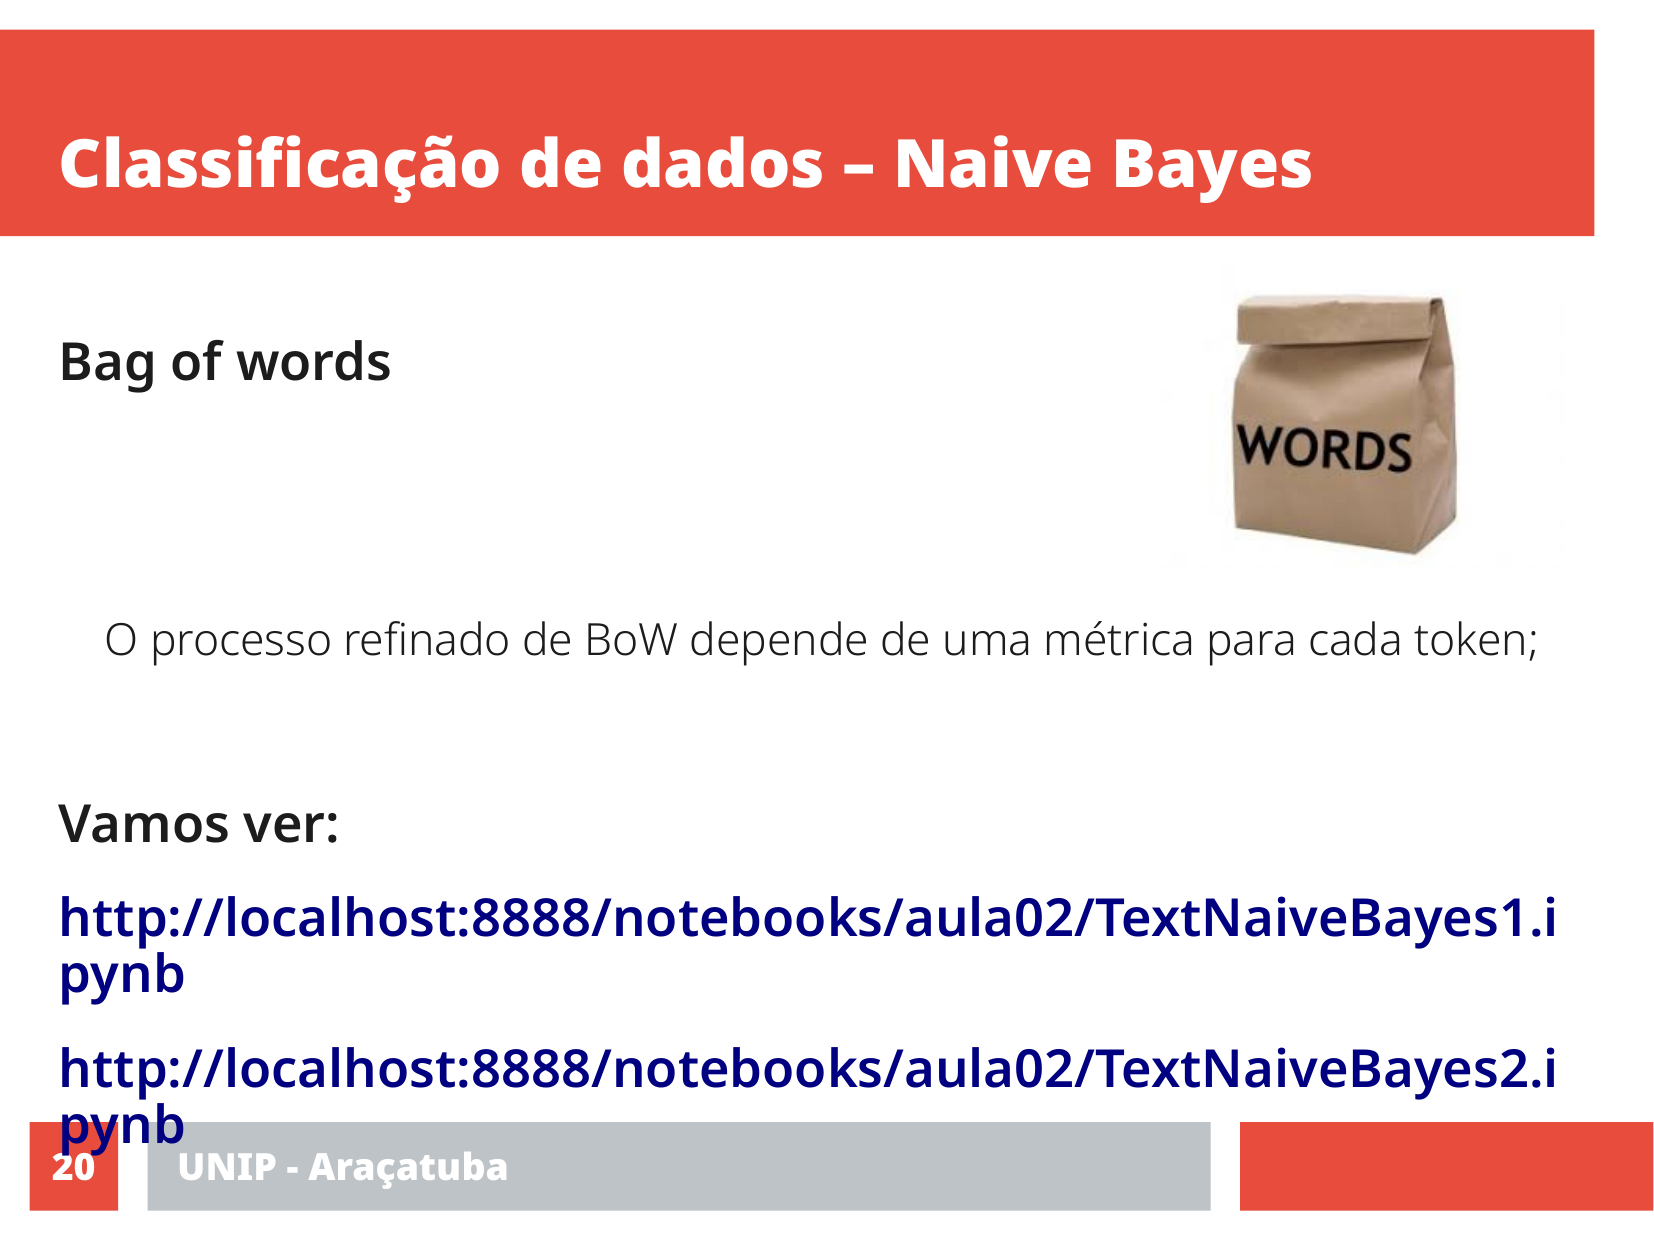

# Classificação de dados – Naive Bayes
Bag of words
O processo refinado de BoW depende de uma métrica para cada token;
Vamos ver:
http://localhost:8888/notebooks/aula02/TextNaiveBayes1.ipynb
http://localhost:8888/notebooks/aula02/TextNaiveBayes2.ipynb
20
UNIP - Araçatuba